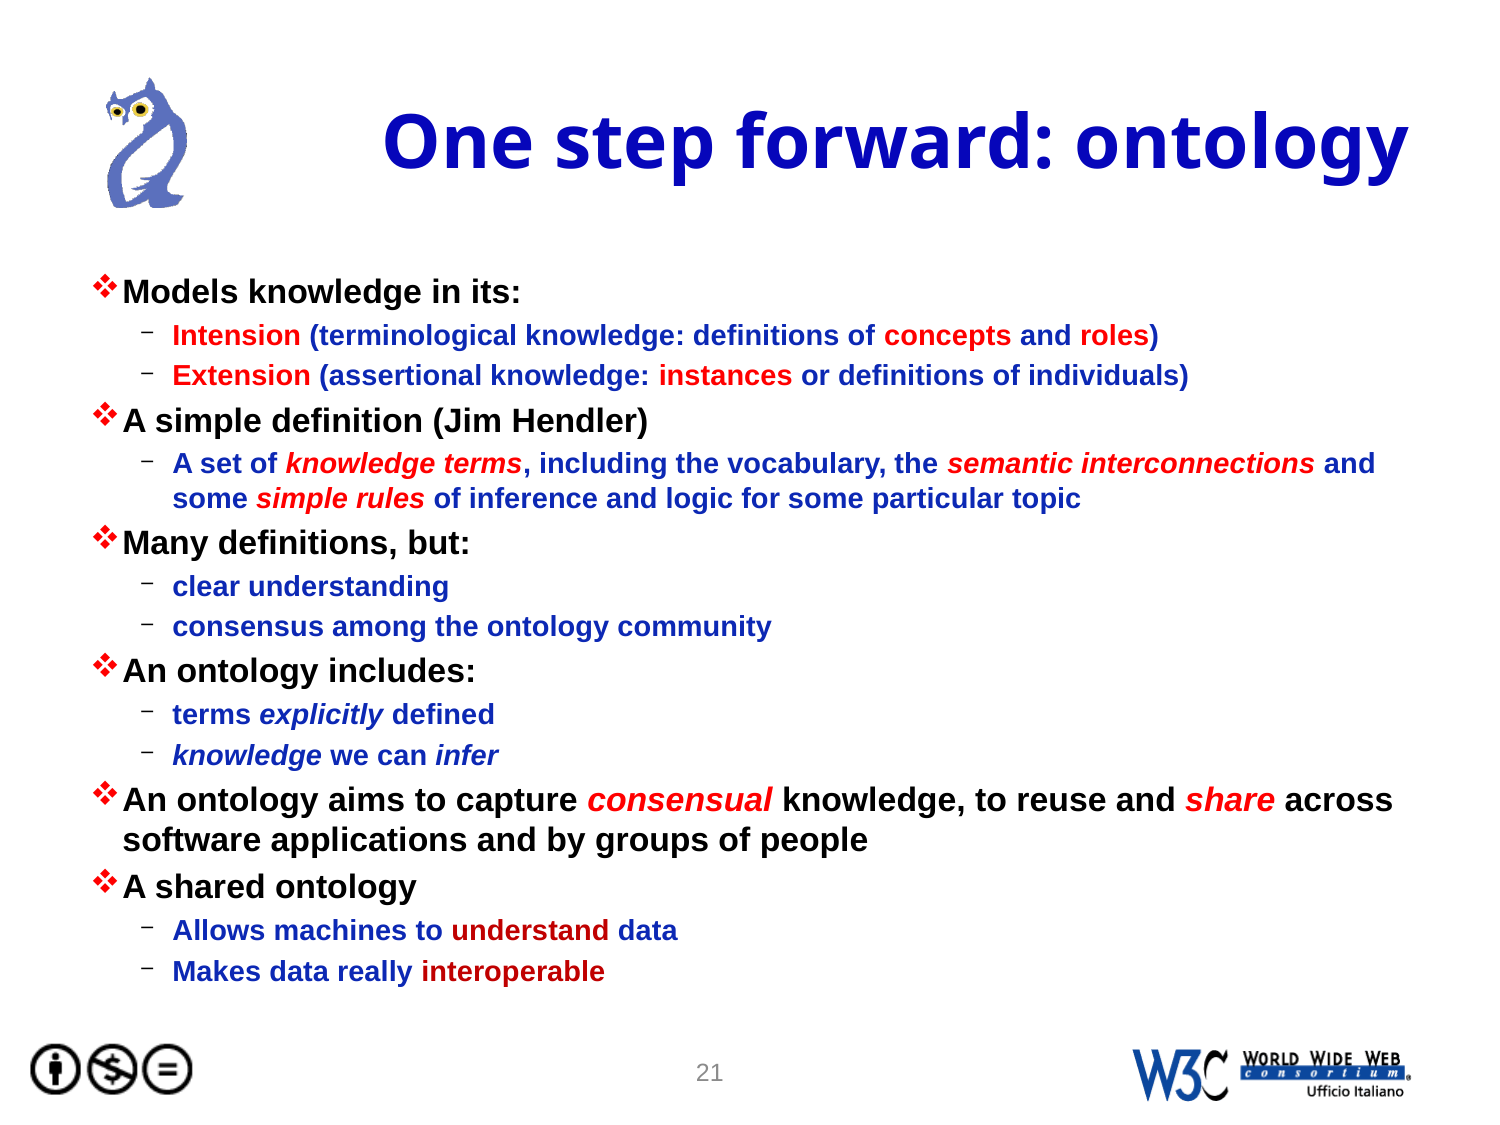

# One step forward: ontology
Models knowledge in its:
Intension (terminological knowledge: definitions of concepts and roles)
Extension (assertional knowledge: instances or definitions of individuals)
A simple definition (Jim Hendler)
A set of knowledge terms, including the vocabulary, the semantic interconnections and some simple rules of inference and logic for some particular topic
Many definitions, but:
clear understanding
consensus among the ontology community
An ontology includes:
terms explicitly defined
knowledge we can infer
An ontology aims to capture consensual knowledge, to reuse and share across software applications and by groups of people
A shared ontology
Allows machines to understand data
Makes data really interoperable